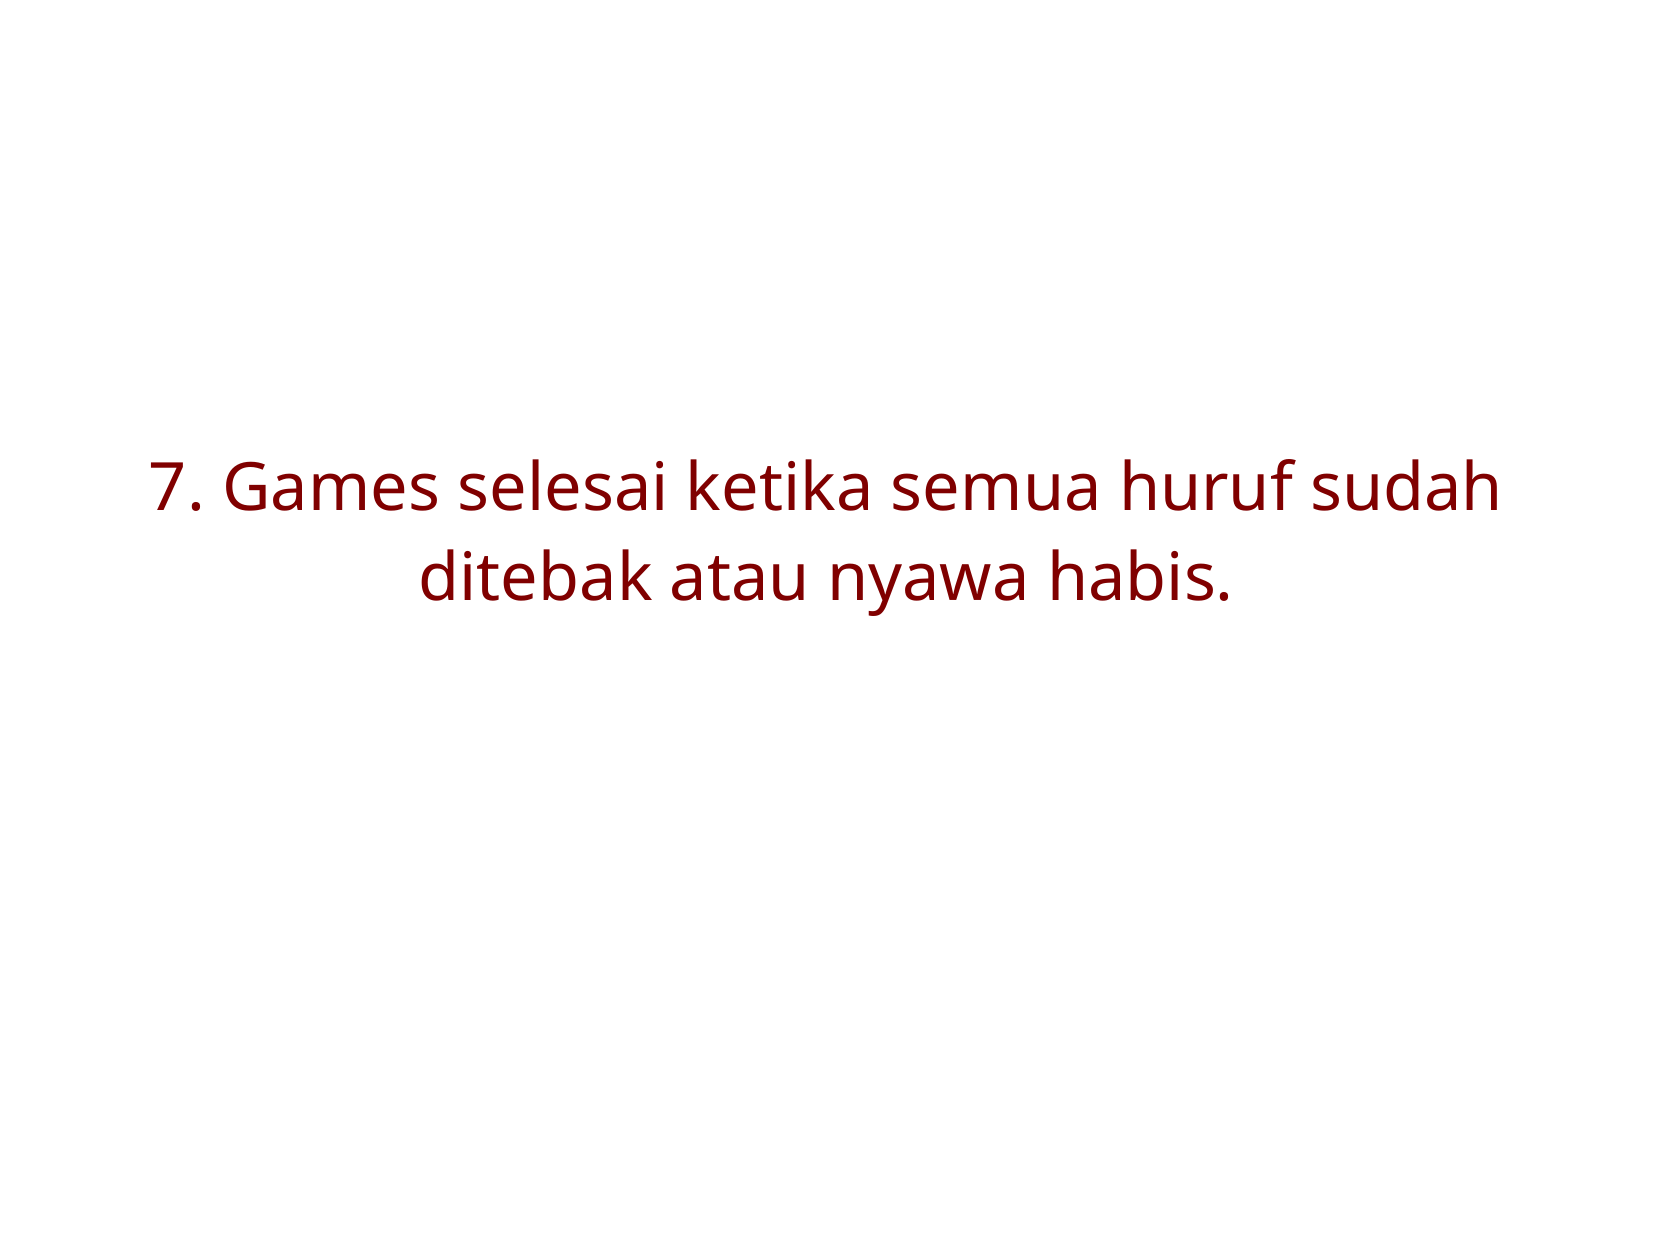

# 7. Games selesai ketika semua huruf sudah ditebak atau nyawa habis.